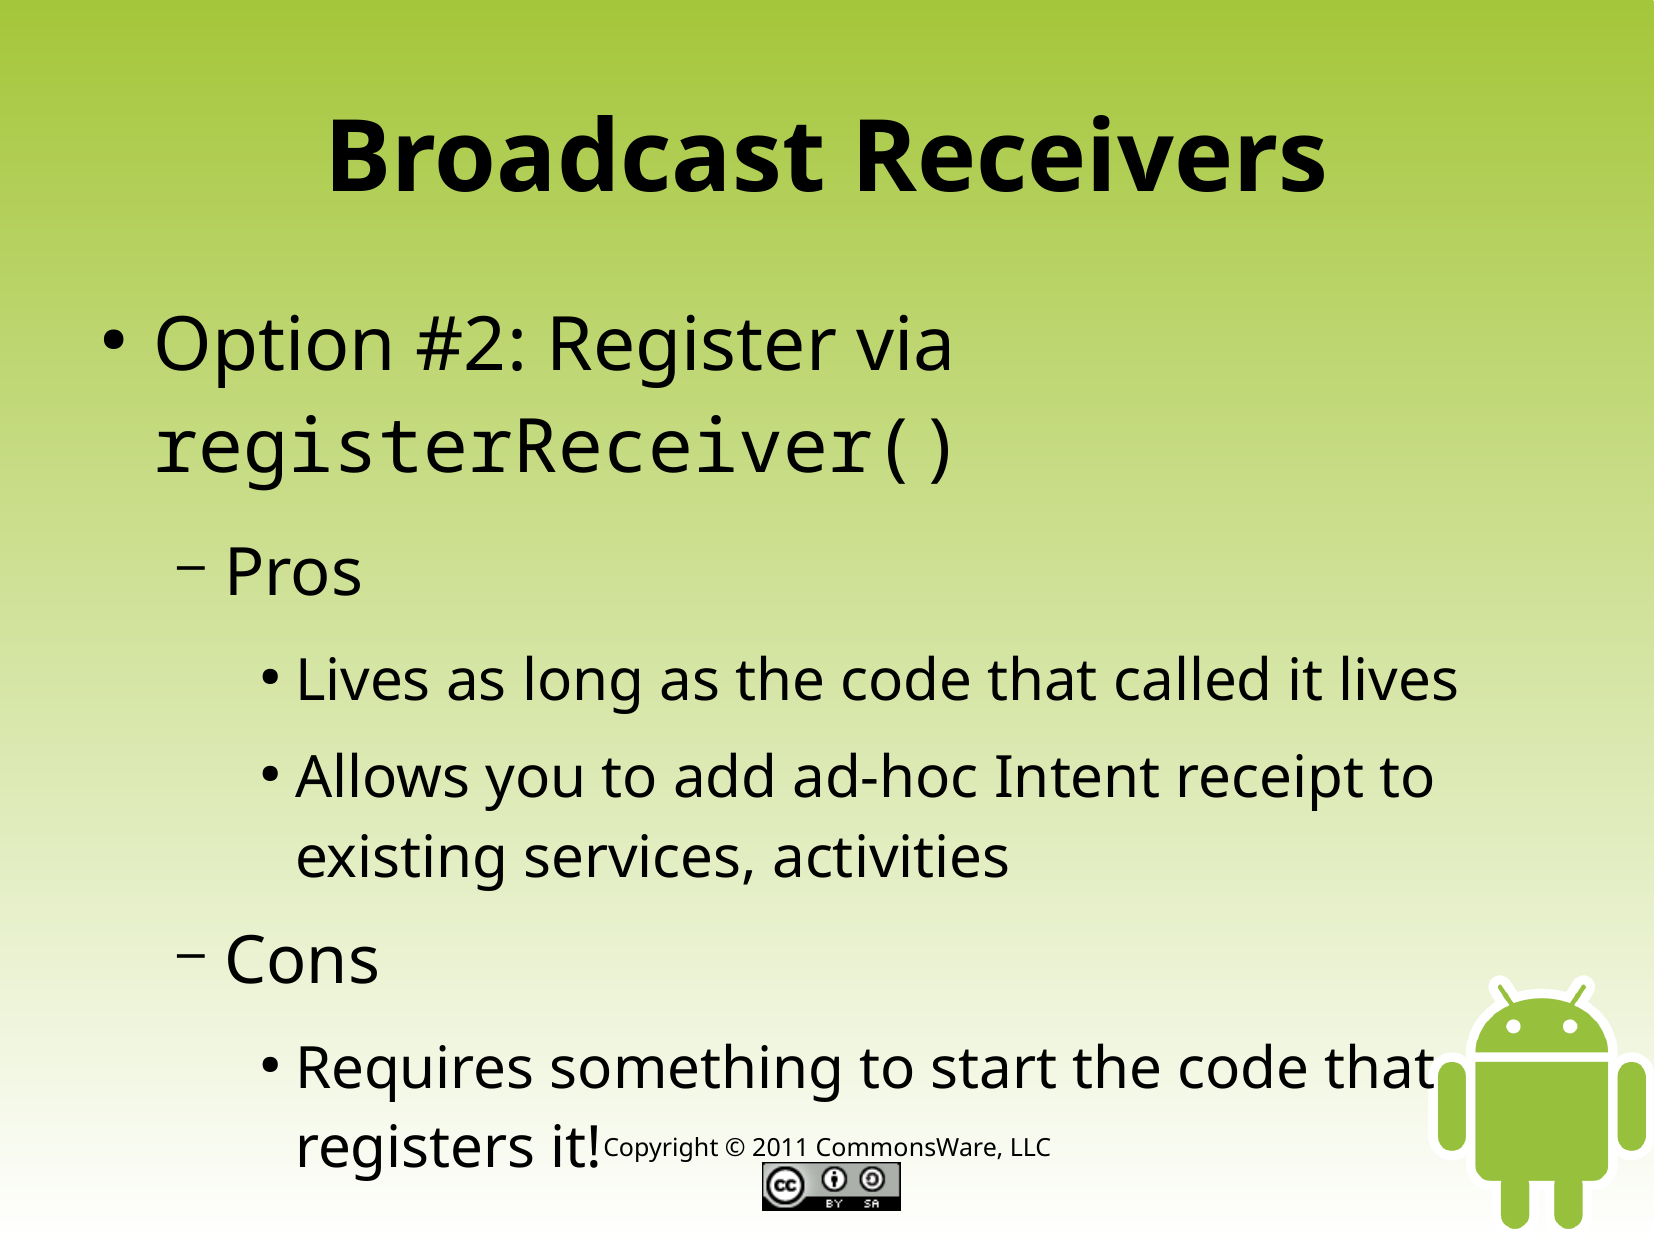

# Broadcast Receivers
Option #2: Register via registerReceiver()
Pros
Lives as long as the code that called it lives
Allows you to add ad-hoc Intent receipt to existing services, activities
Cons
Requires something to start the code that
registers it!